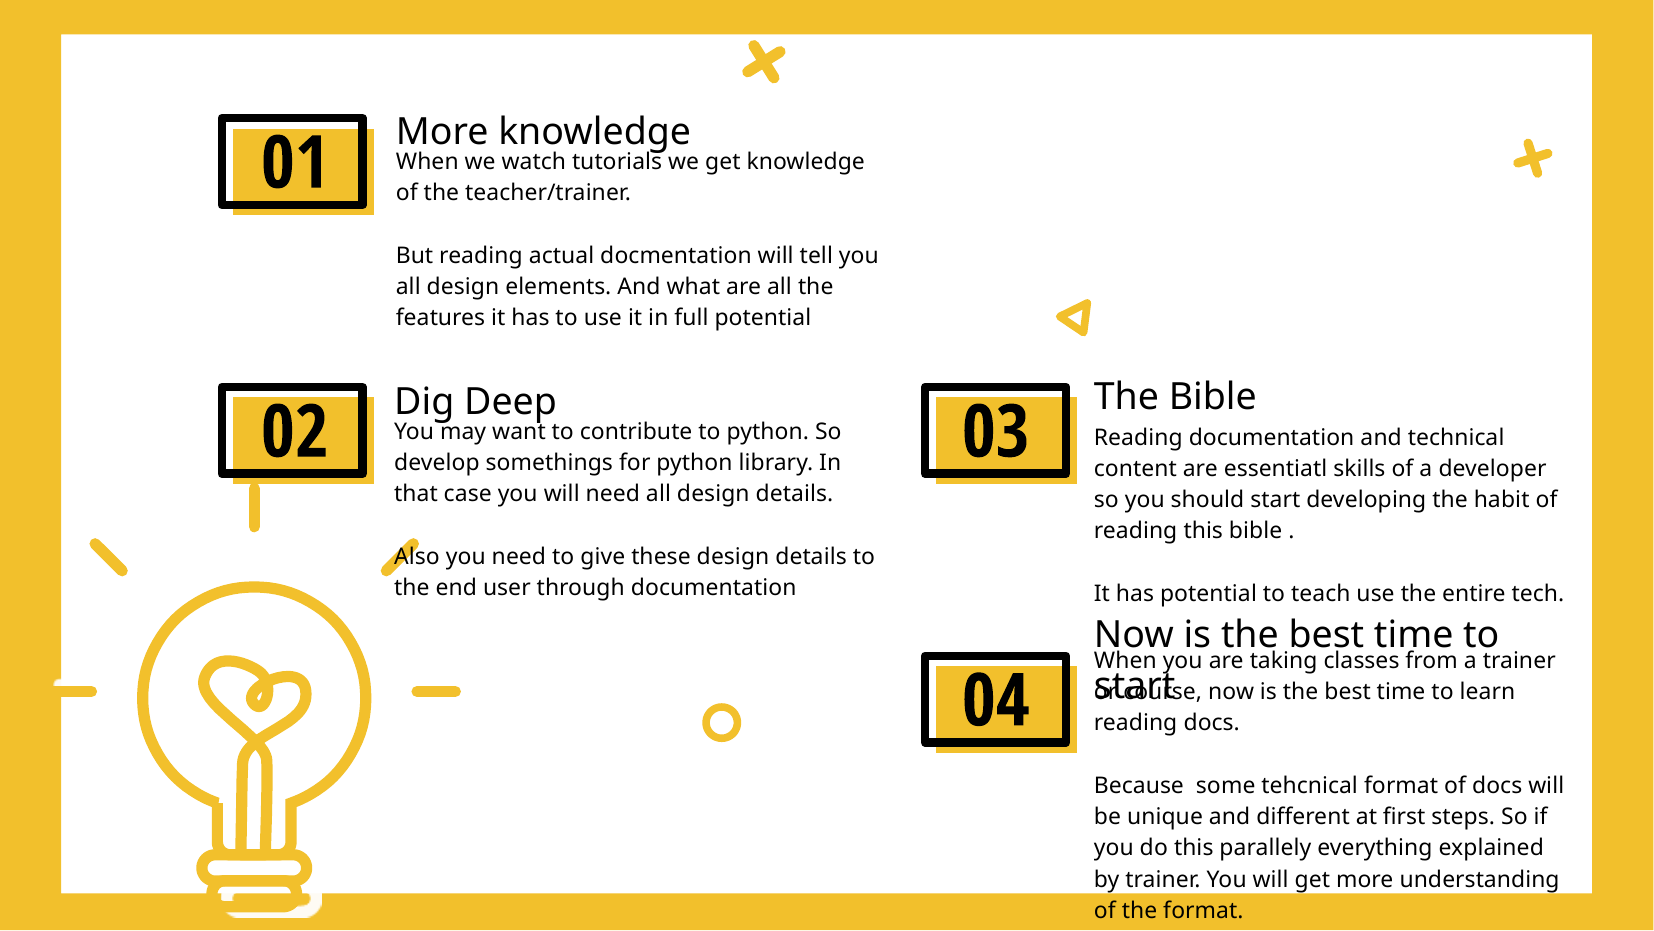

# More knowledge
When we watch tutorials we get knowledge of the teacher/trainer.
But reading actual docmentation will tell you all design elements. And what are all the features it has to use it in full potential
The Bible
Dig Deep
You may want to contribute to python. So develop somethings for python library. In that case you will need all design details.
Also you need to give these design details to the end user through documentation
Reading documentation and technical content are essentiatl skills of a developer so you should start developing the habit of reading this bible .
It has potential to teach use the entire tech.
Now is the best time to start
When you are taking classes from a trainer or course, now is the best time to learn reading docs.
Because some tehcnical format of docs will be unique and different at first steps. So if you do this parallely everything explained by trainer. You will get more understanding of the format.